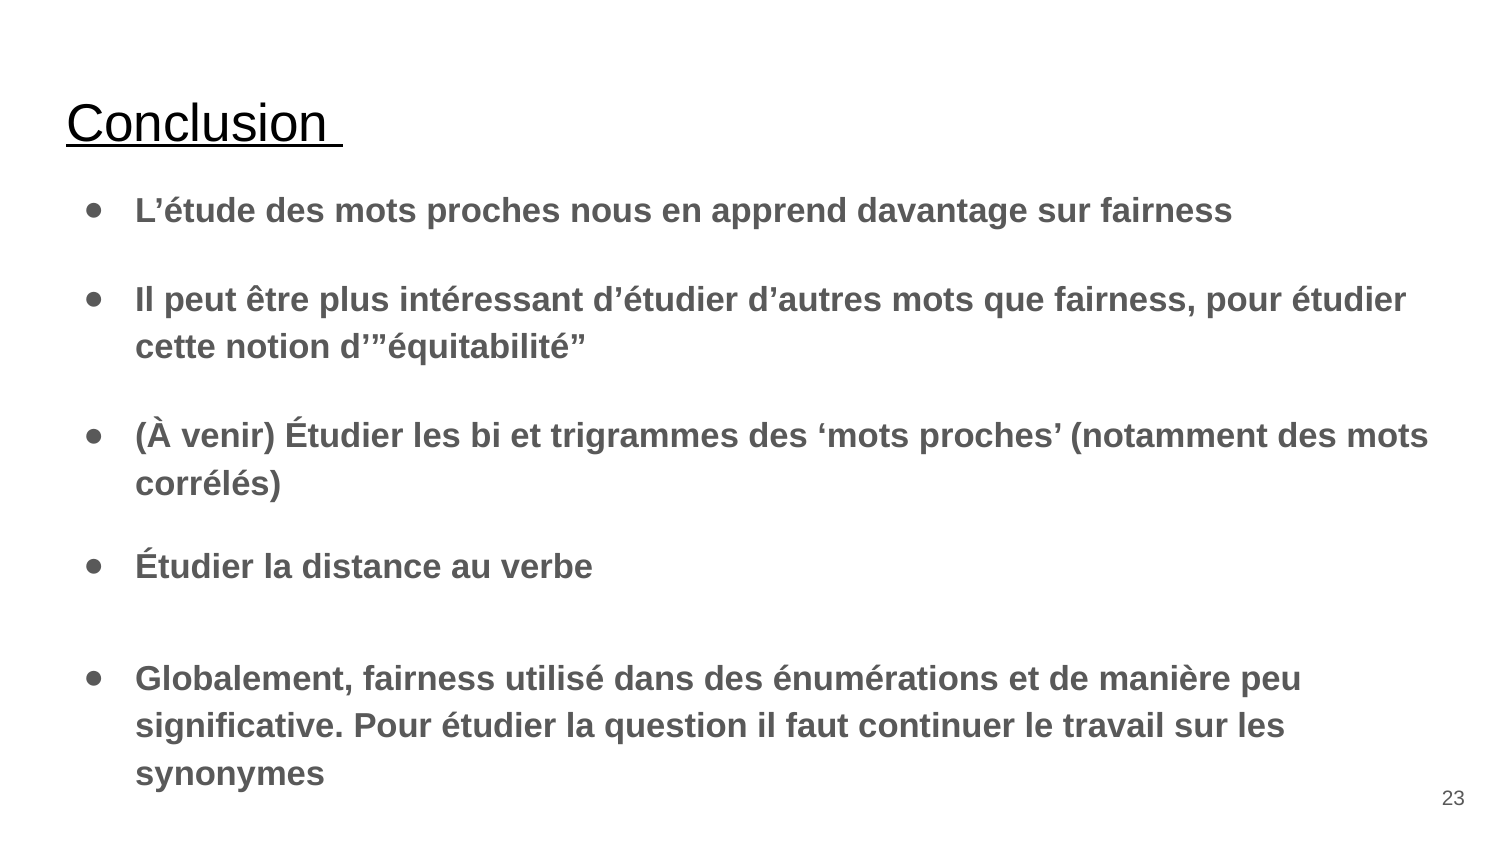

# Conclusion
L’étude des mots proches nous en apprend davantage sur fairness
Il peut être plus intéressant d’étudier d’autres mots que fairness, pour étudier cette notion d’”équitabilité”
(À venir) Étudier les bi et trigrammes des ‘mots proches’ (notamment des mots corrélés)
Étudier la distance au verbe
Globalement, fairness utilisé dans des énumérations et de manière peu significative. Pour étudier la question il faut continuer le travail sur les synonymes